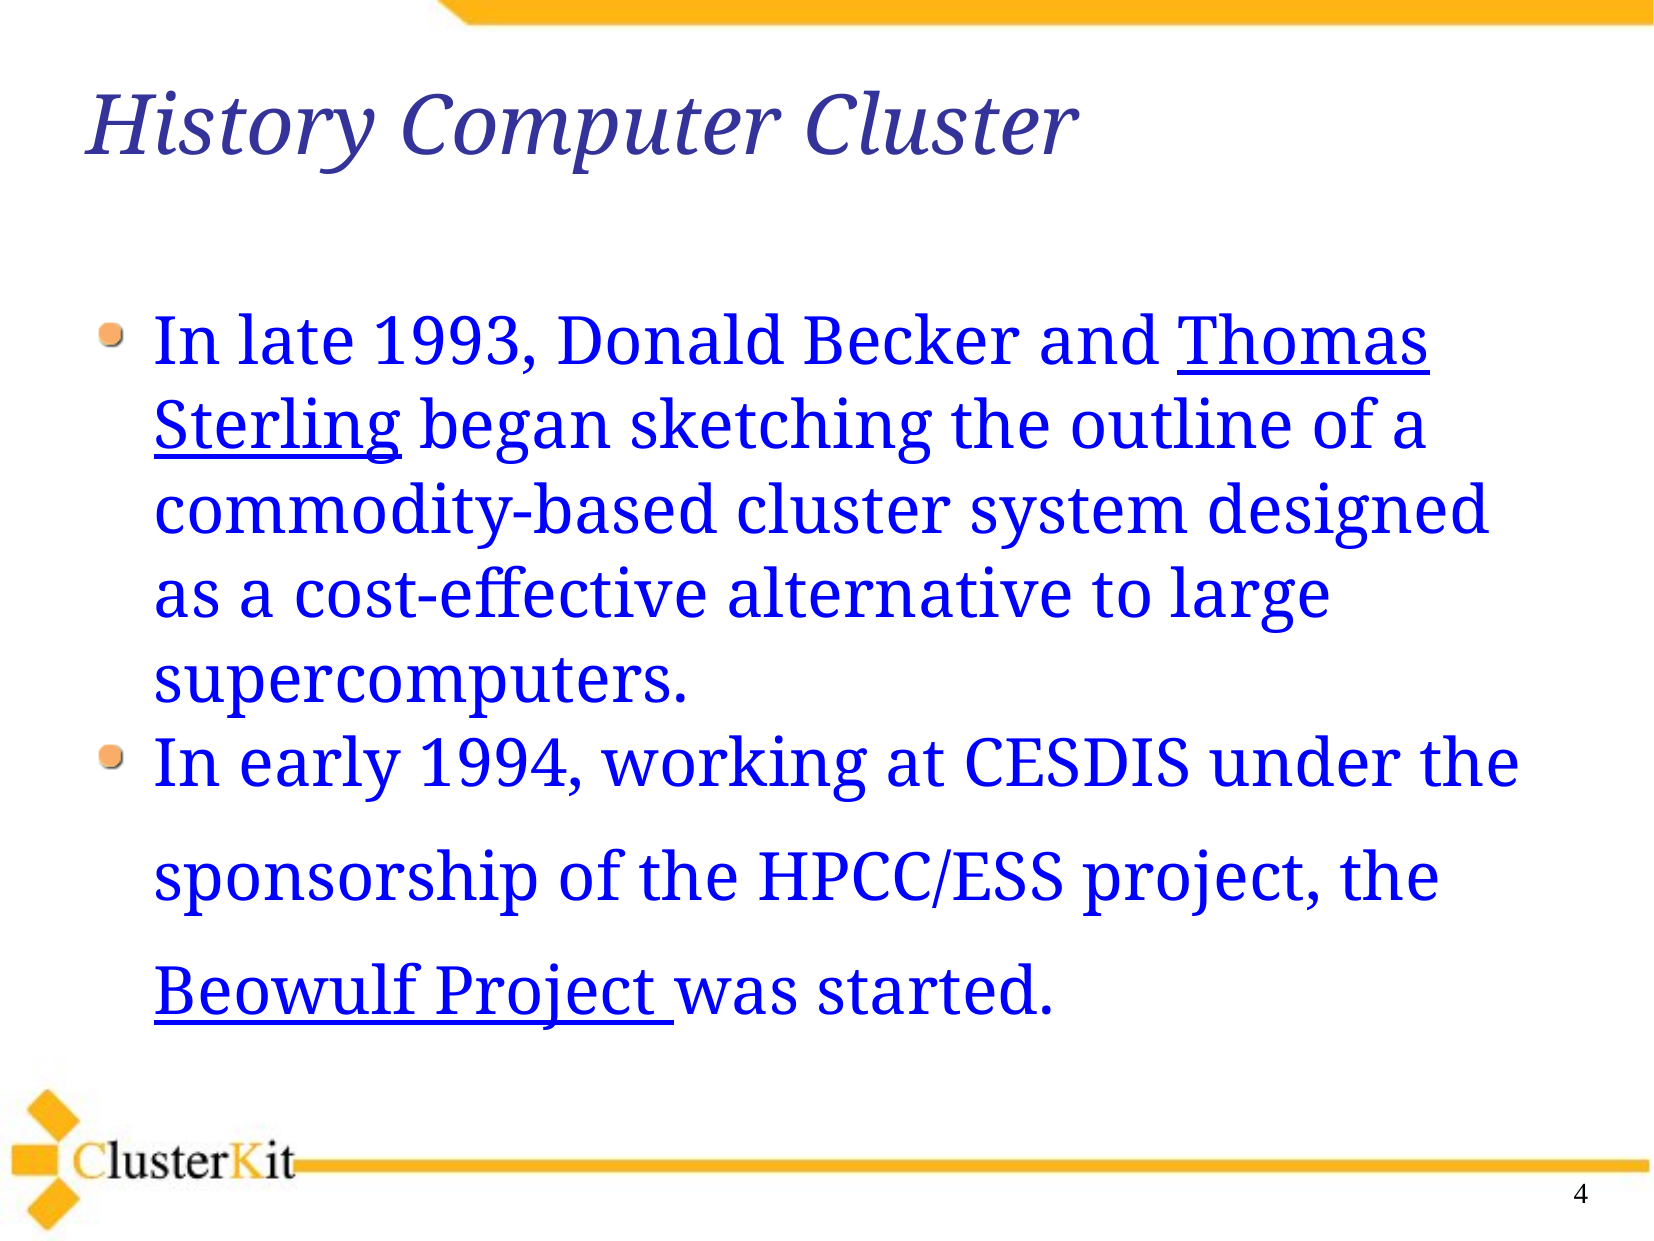

History Computer Cluster
# In late 1993, Donald Becker and Thomas Sterling began sketching the outline of a commodity-based cluster system designed as a cost-effective alternative to large supercomputers.
In early 1994, working at CESDIS under the
sponsorship of the HPCC/ESS project, the
Beowulf Project was started.
4